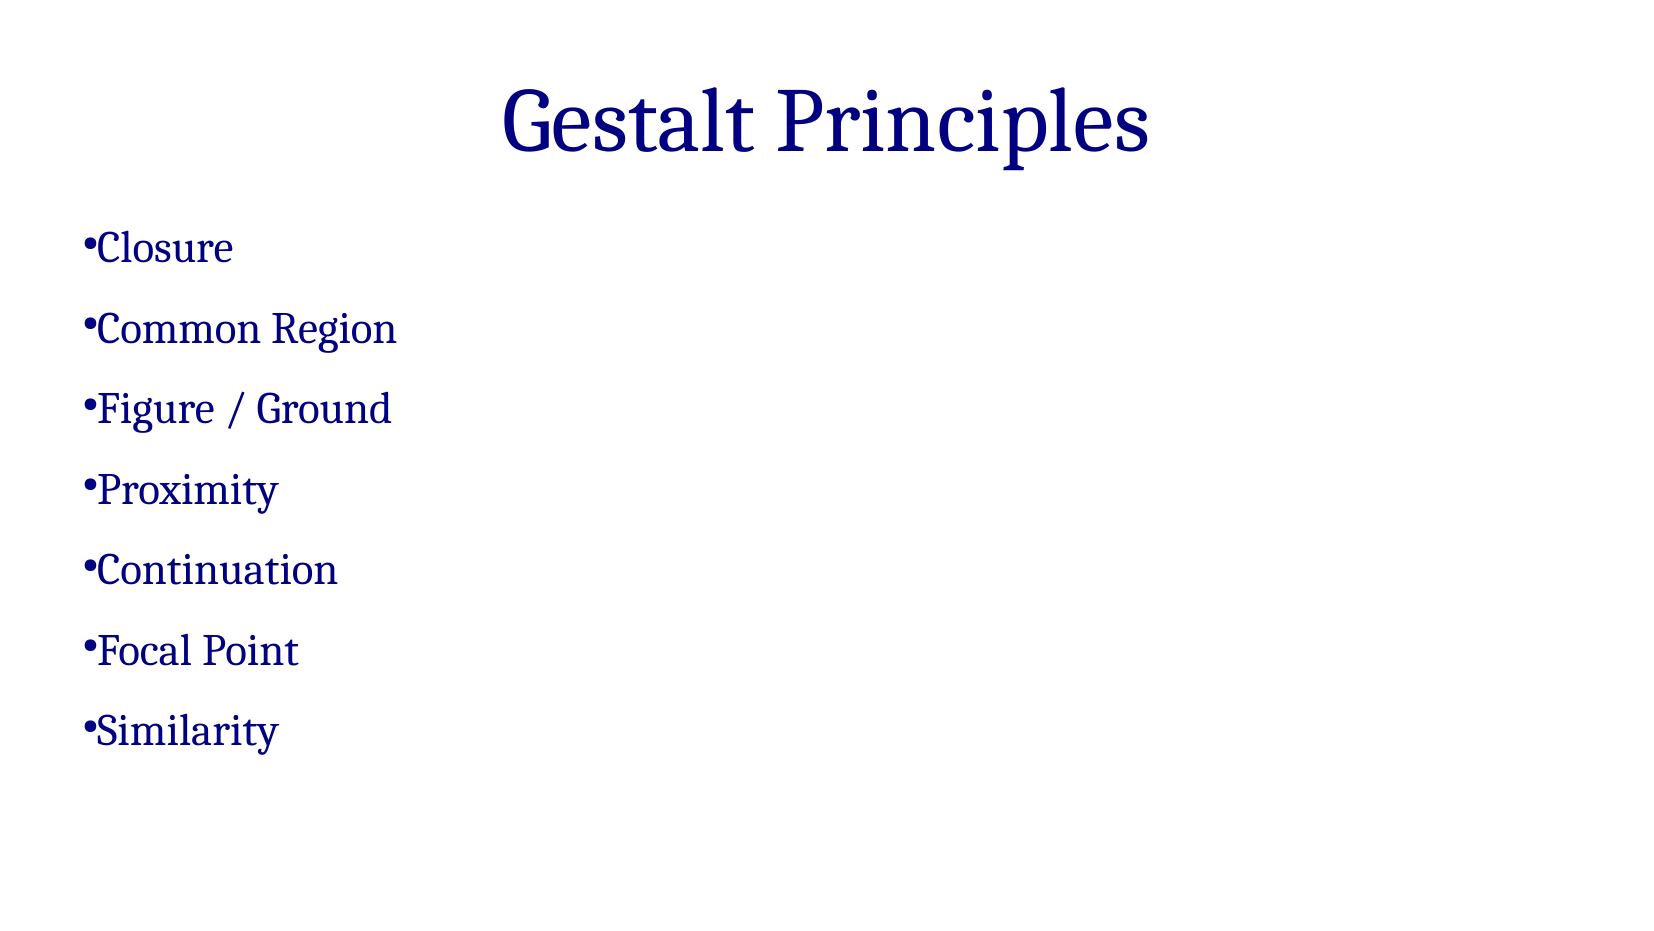

# Gestalt Principles
Closure
Common Region
Figure / Ground
Proximity
Continuation
Focal Point
Similarity